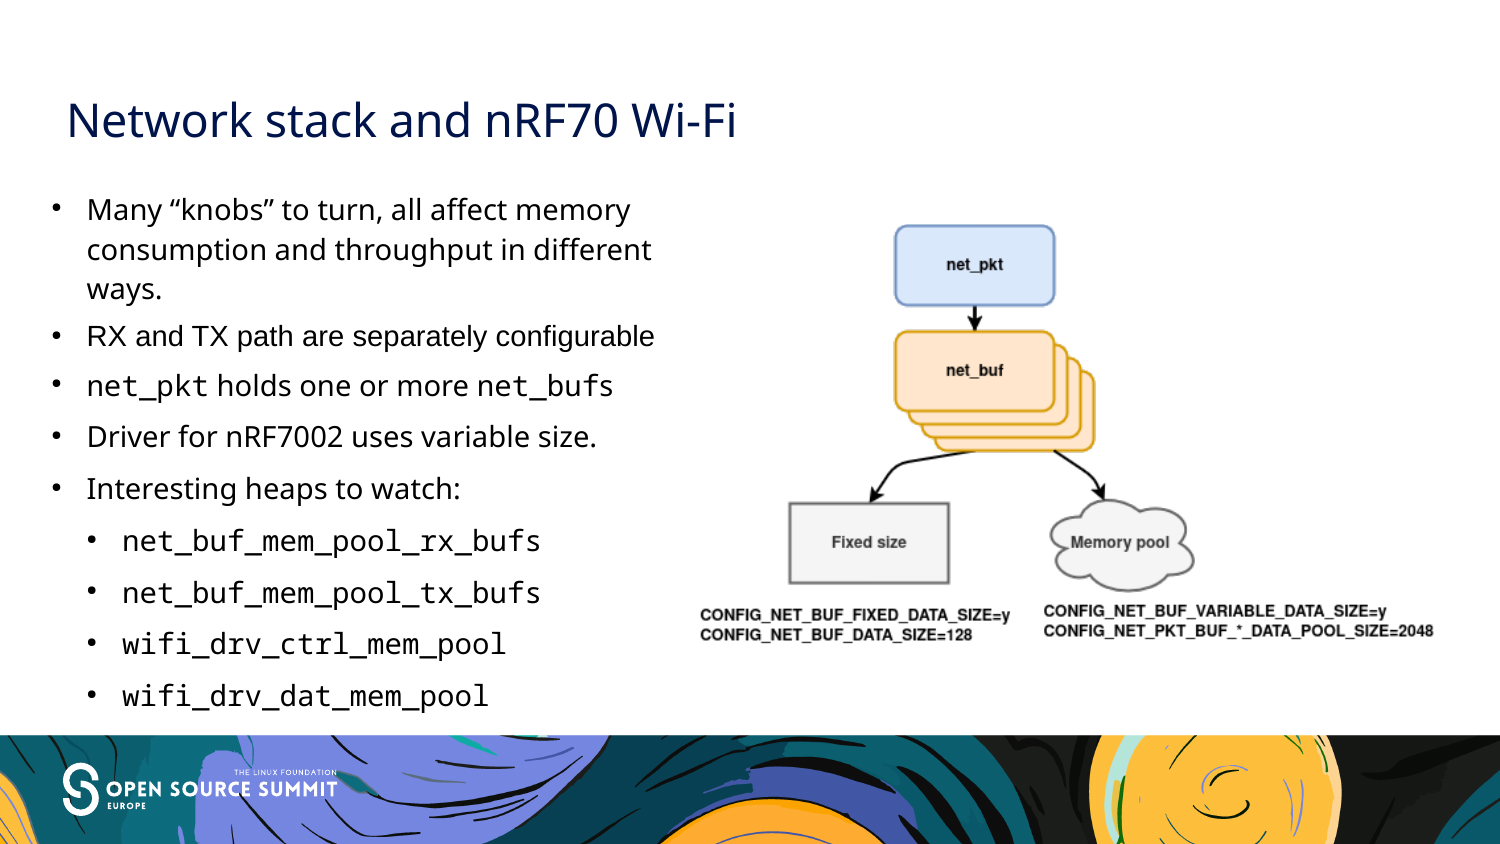

# Network stack and nRF70 Wi-Fi
Many “knobs” to turn, all affect memory consumption and throughput in different ways.
RX and TX path are separately configurable
net_pkt holds one or more net_bufs
Driver for nRF7002 uses variable size.
Interesting heaps to watch:
net_buf_mem_pool_rx_bufs
net_buf_mem_pool_tx_bufs
wifi_drv_ctrl_mem_pool
wifi_drv_dat_mem_pool